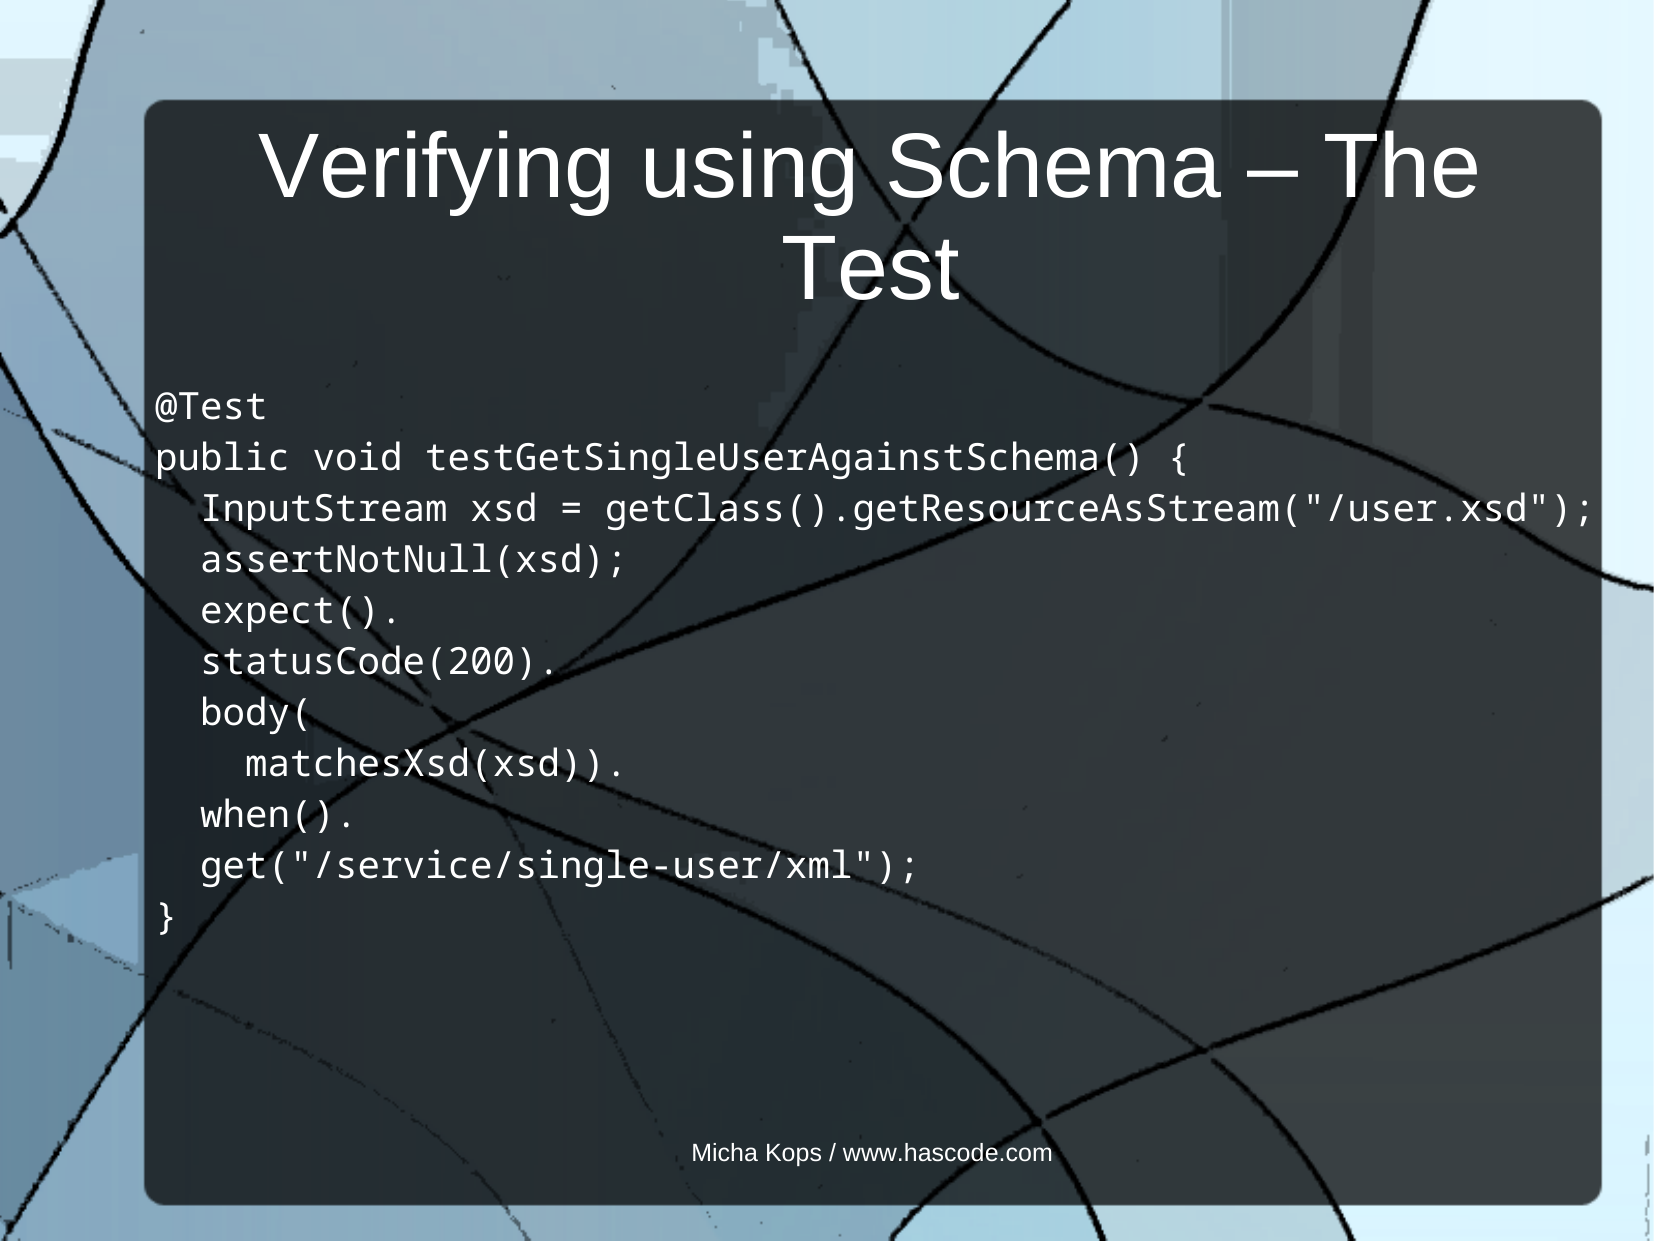

# Verifying using Schema – The Test
@Test
public void testGetSingleUserAgainstSchema() {
 InputStream xsd = getClass().getResourceAsStream("/user.xsd");
 assertNotNull(xsd);
 expect().
 statusCode(200).
 body(
 matchesXsd(xsd)).
 when().
 get("/service/single-user/xml");
}